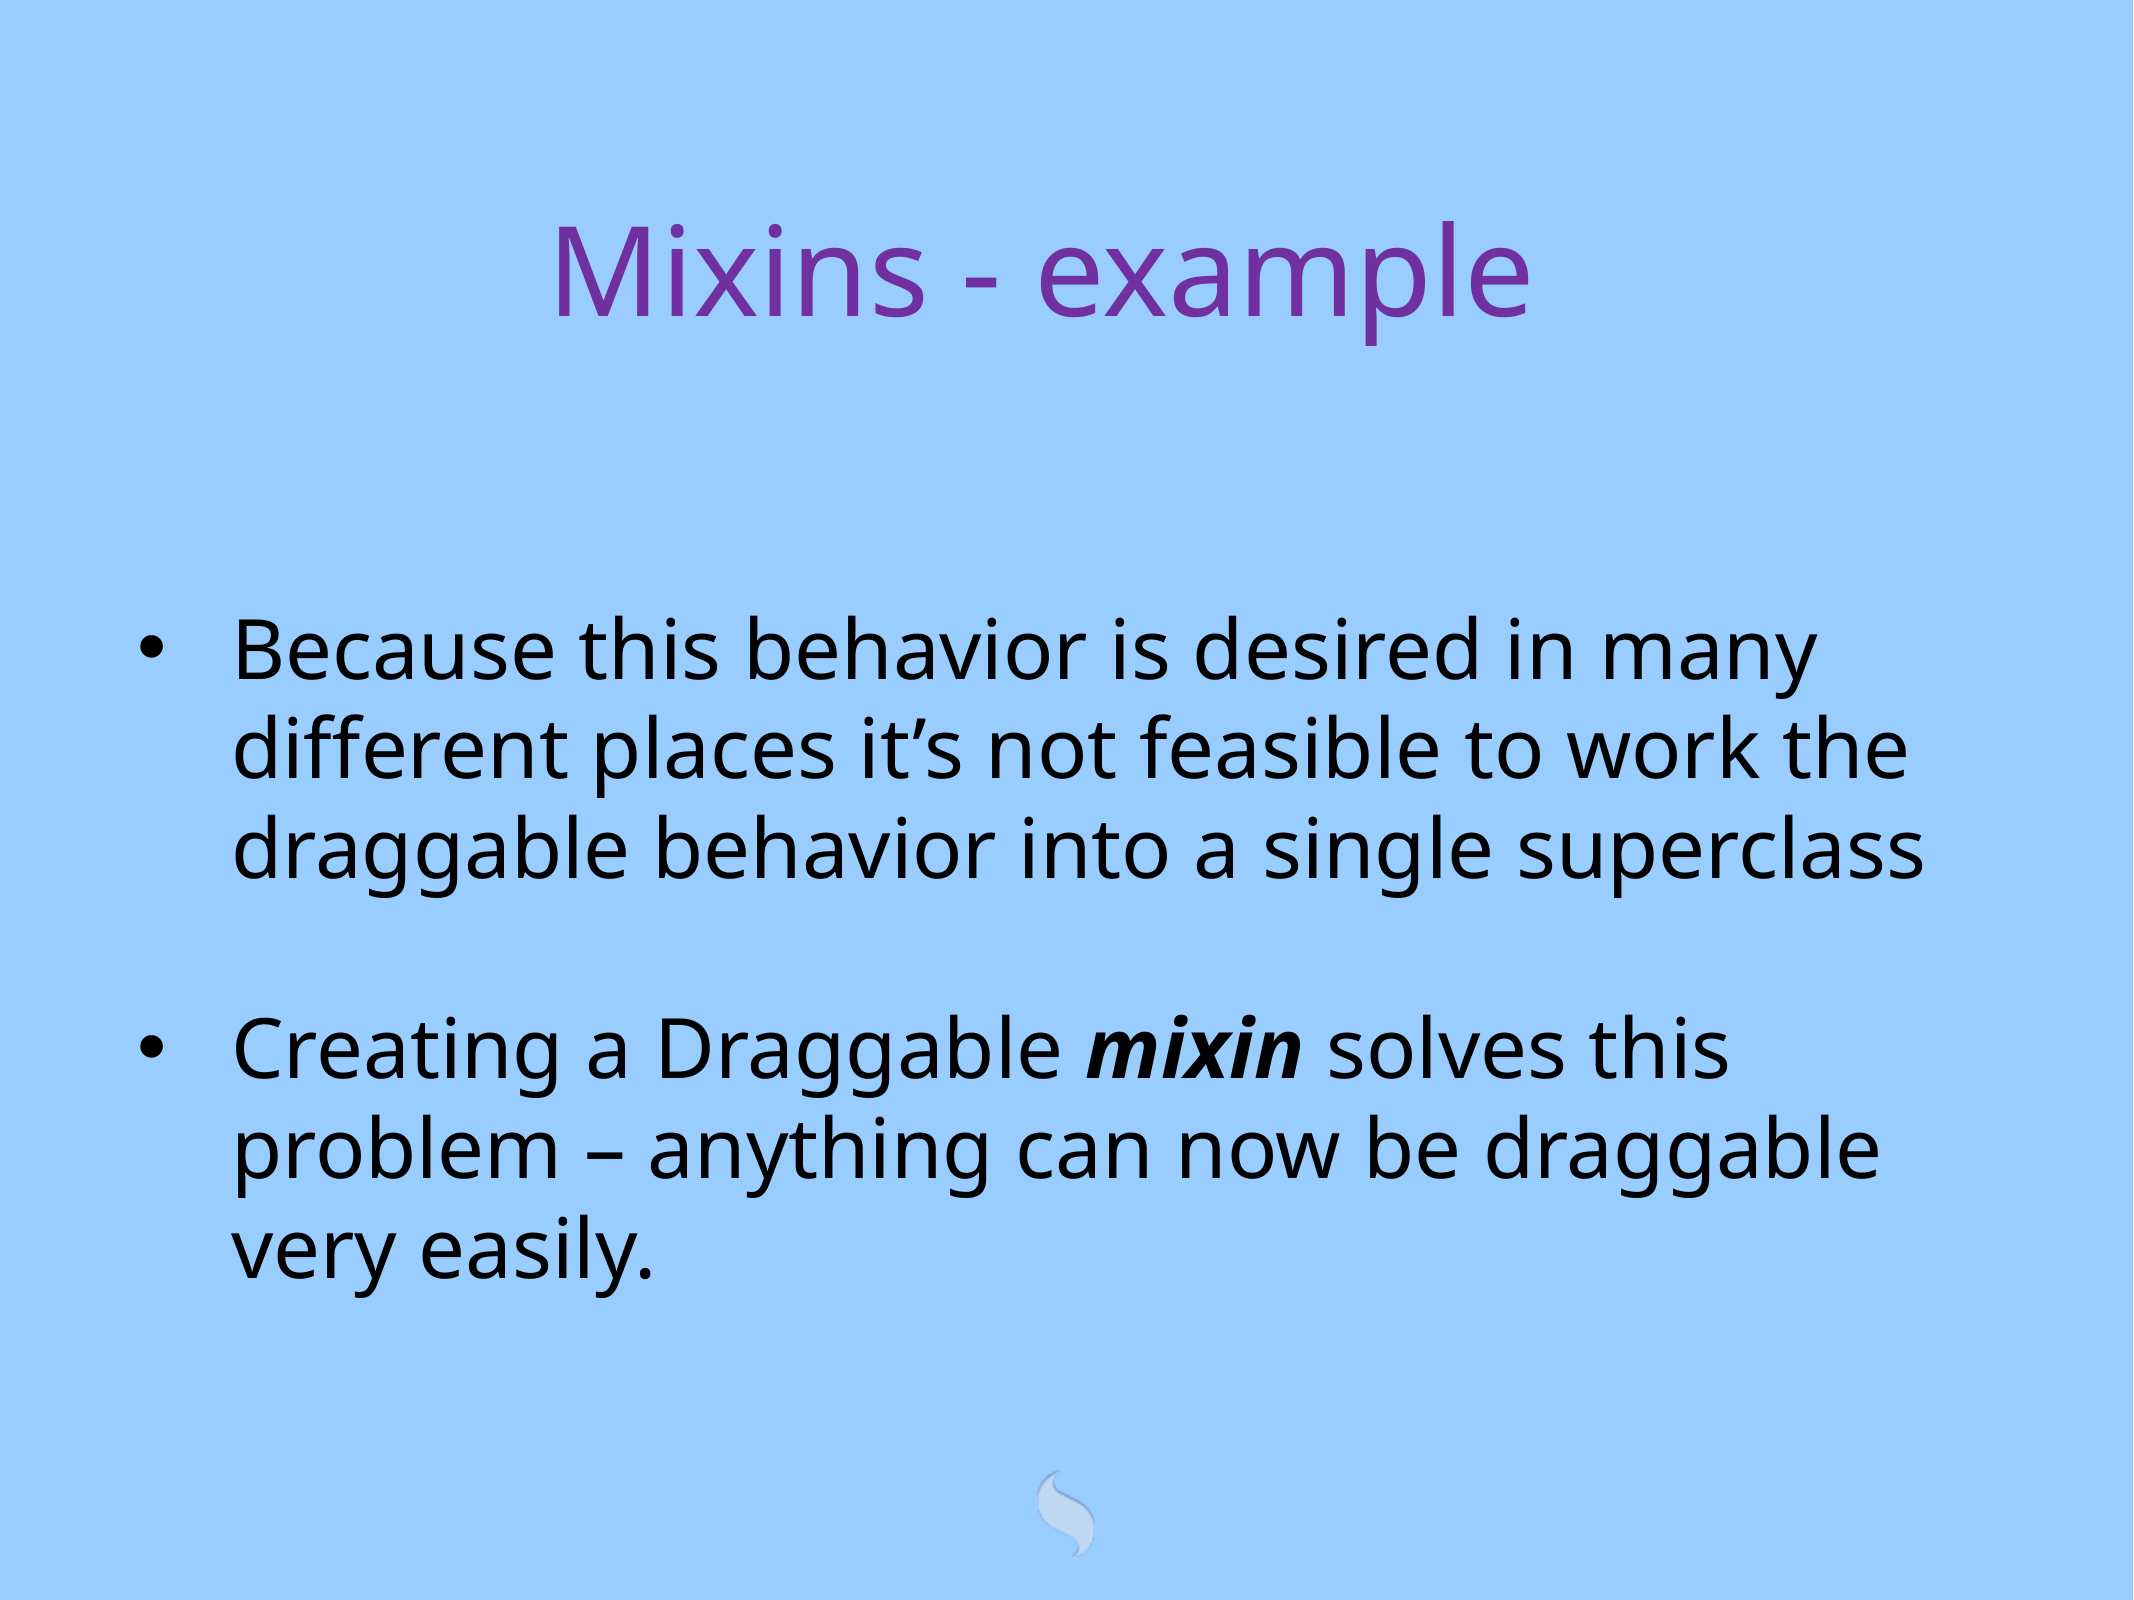

Mixins - example
Because this behavior is desired in many different places it’s not feasible to work the draggable behavior into a single superclass
Creating a Draggable mixin solves this problem – anything can now be draggable very easily.